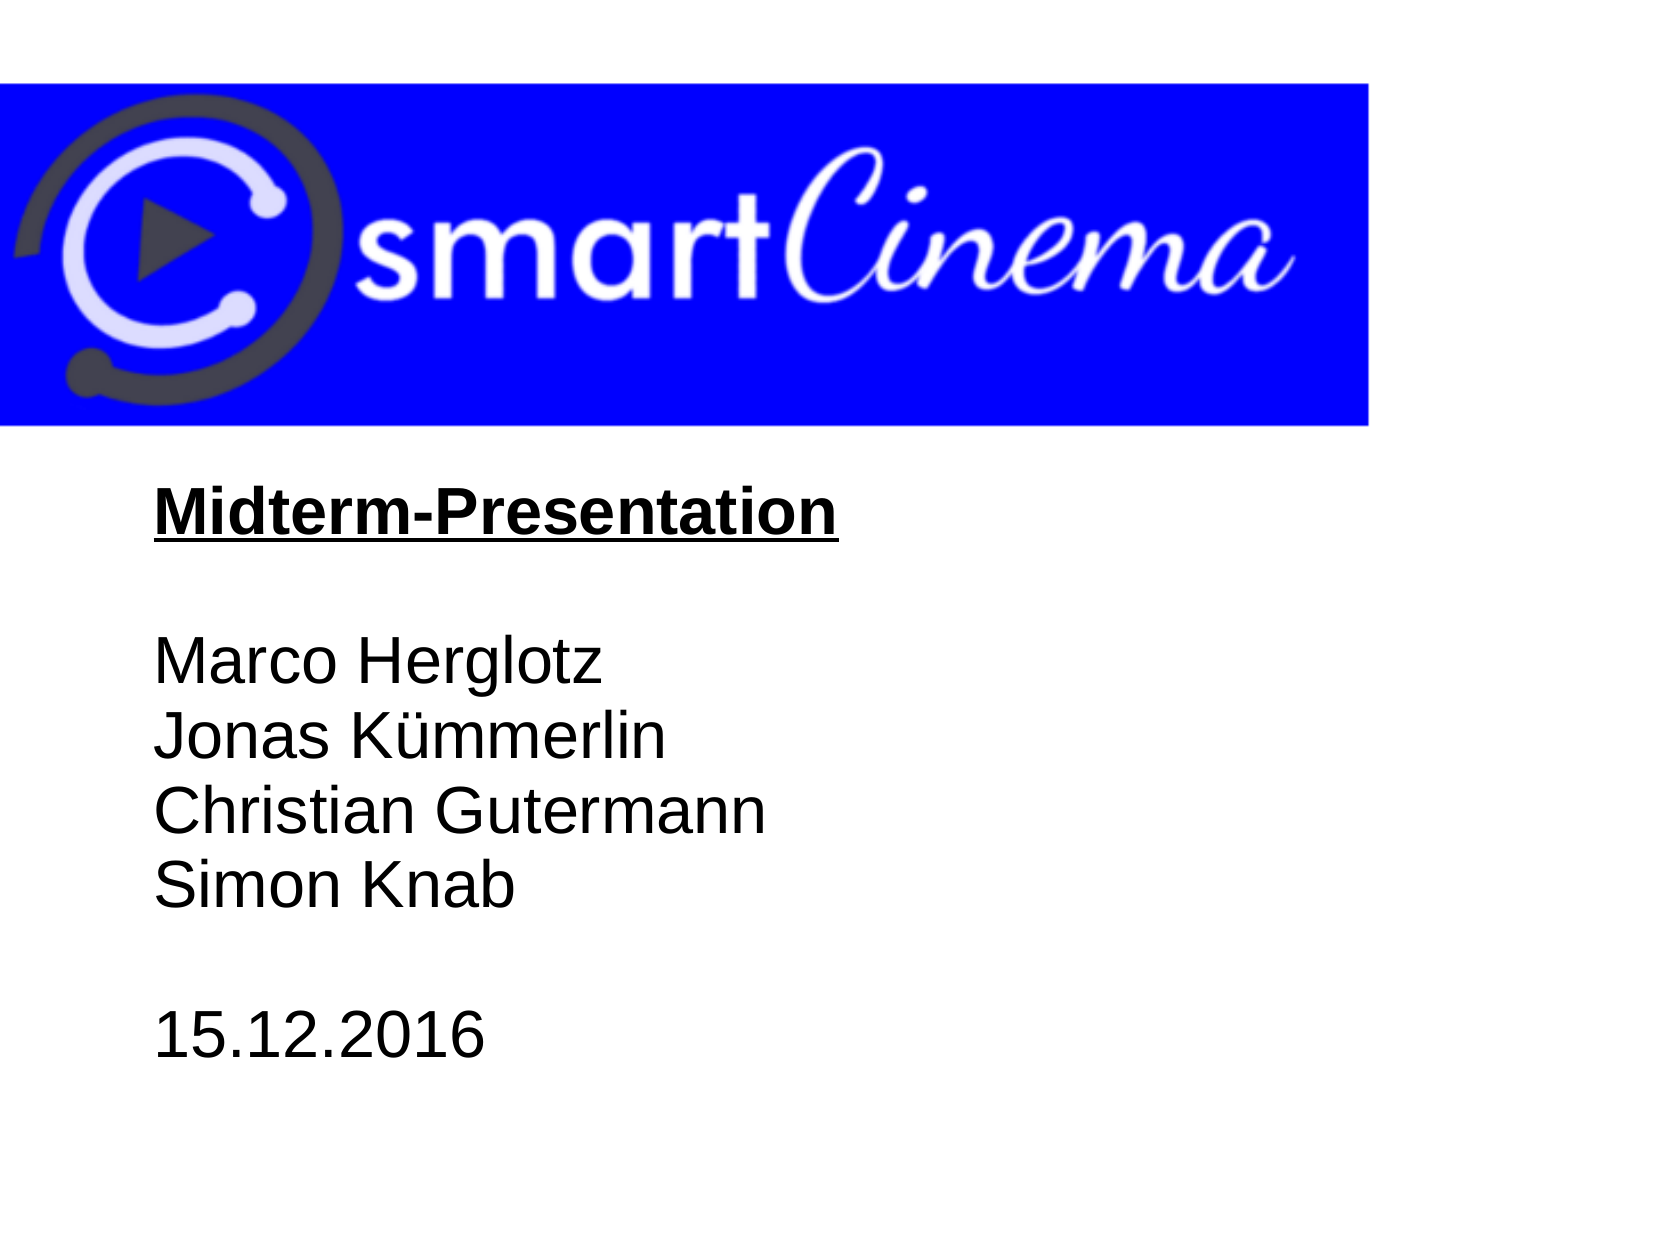

# Midterm-Presentation Marco Herglotz Jonas Kümmerlin Christian Gutermann Simon Knab 15.12.2016